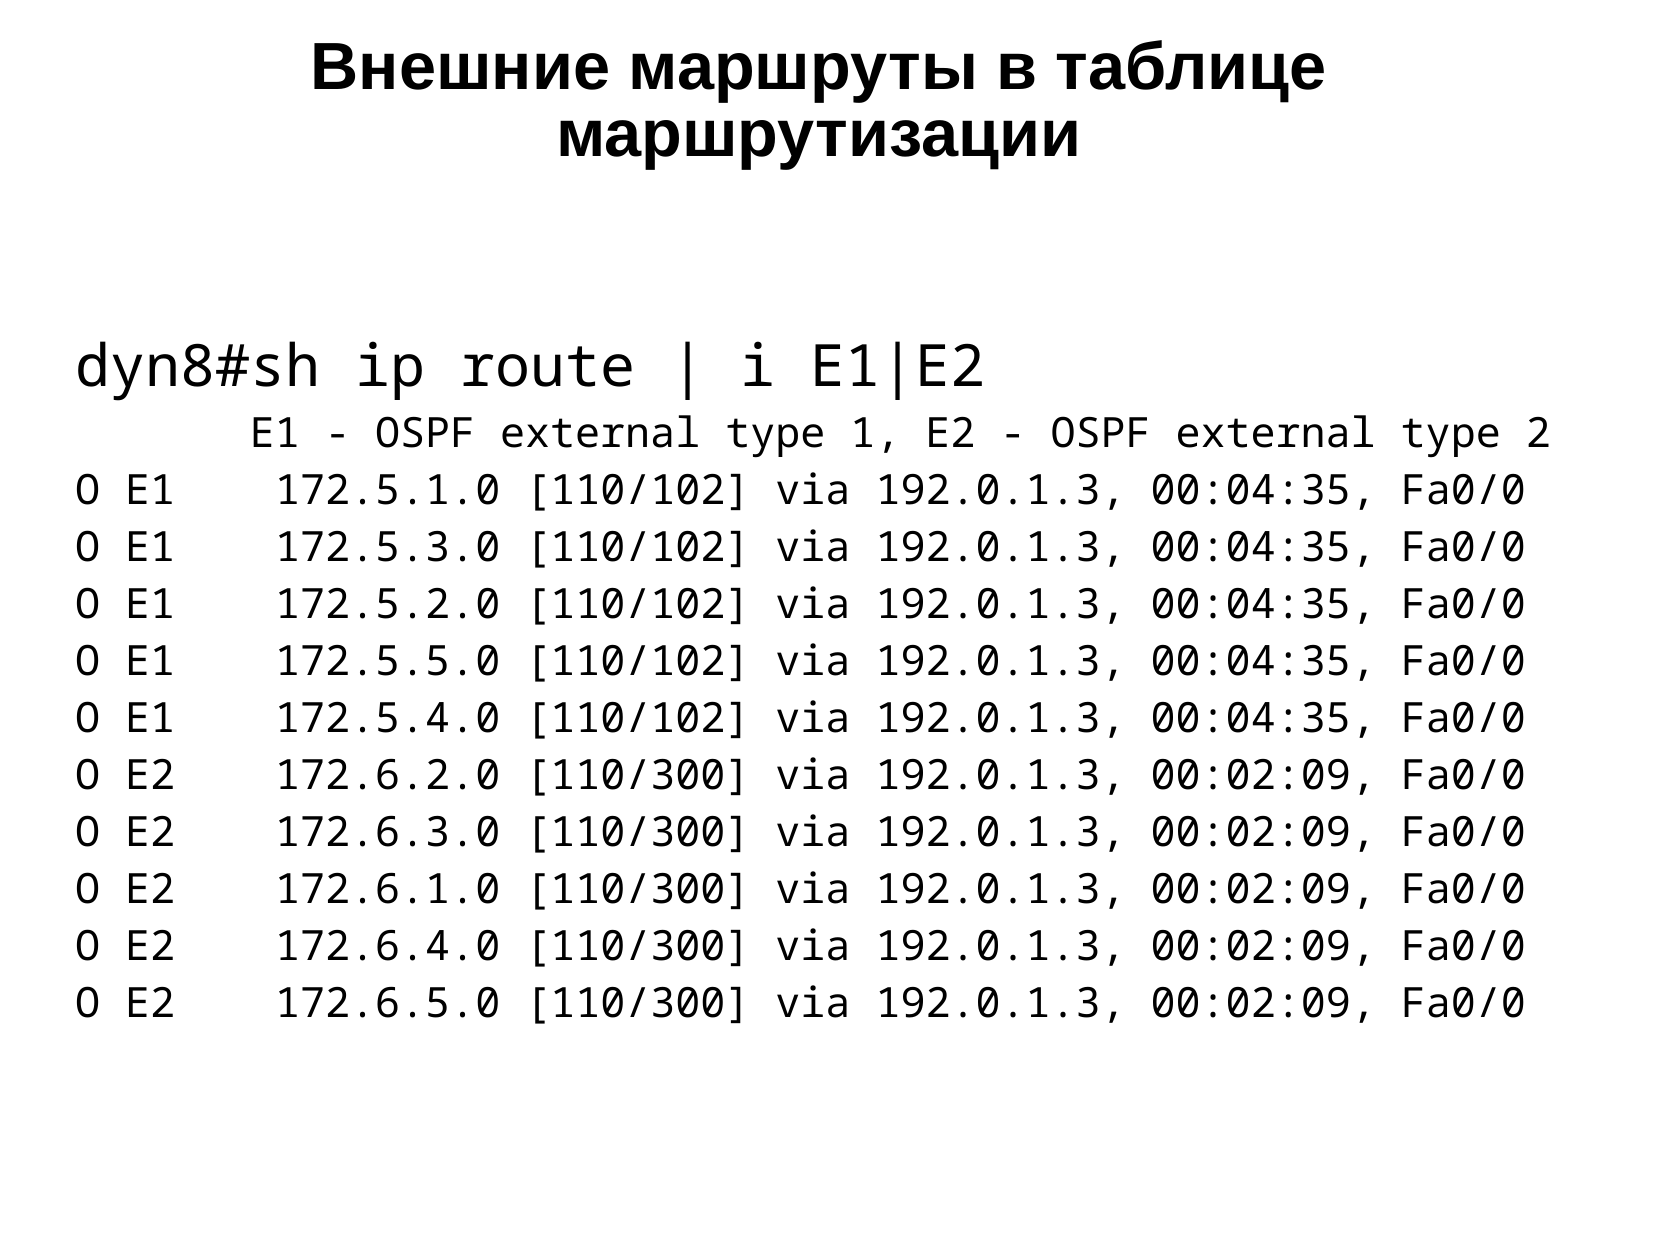

Внешние маршруты в таблице маршрутизации
# dyn8#sh ip route | i E1|E2
 E1 - OSPF external type 1, E2 - OSPF external type 2
O E1 172.5.1.0 [110/102] via 192.0.1.3, 00:04:35, Fa0/0
O E1 172.5.3.0 [110/102] via 192.0.1.3, 00:04:35, Fa0/0
O E1 172.5.2.0 [110/102] via 192.0.1.3, 00:04:35, Fa0/0
O E1 172.5.5.0 [110/102] via 192.0.1.3, 00:04:35, Fa0/0
O E1 172.5.4.0 [110/102] via 192.0.1.3, 00:04:35, Fa0/0
O E2 172.6.2.0 [110/300] via 192.0.1.3, 00:02:09, Fa0/0
O E2 172.6.3.0 [110/300] via 192.0.1.3, 00:02:09, Fa0/0
O E2 172.6.1.0 [110/300] via 192.0.1.3, 00:02:09, Fa0/0
O E2 172.6.4.0 [110/300] via 192.0.1.3, 00:02:09, Fa0/0
O E2 172.6.5.0 [110/300] via 192.0.1.3, 00:02:09, Fa0/0